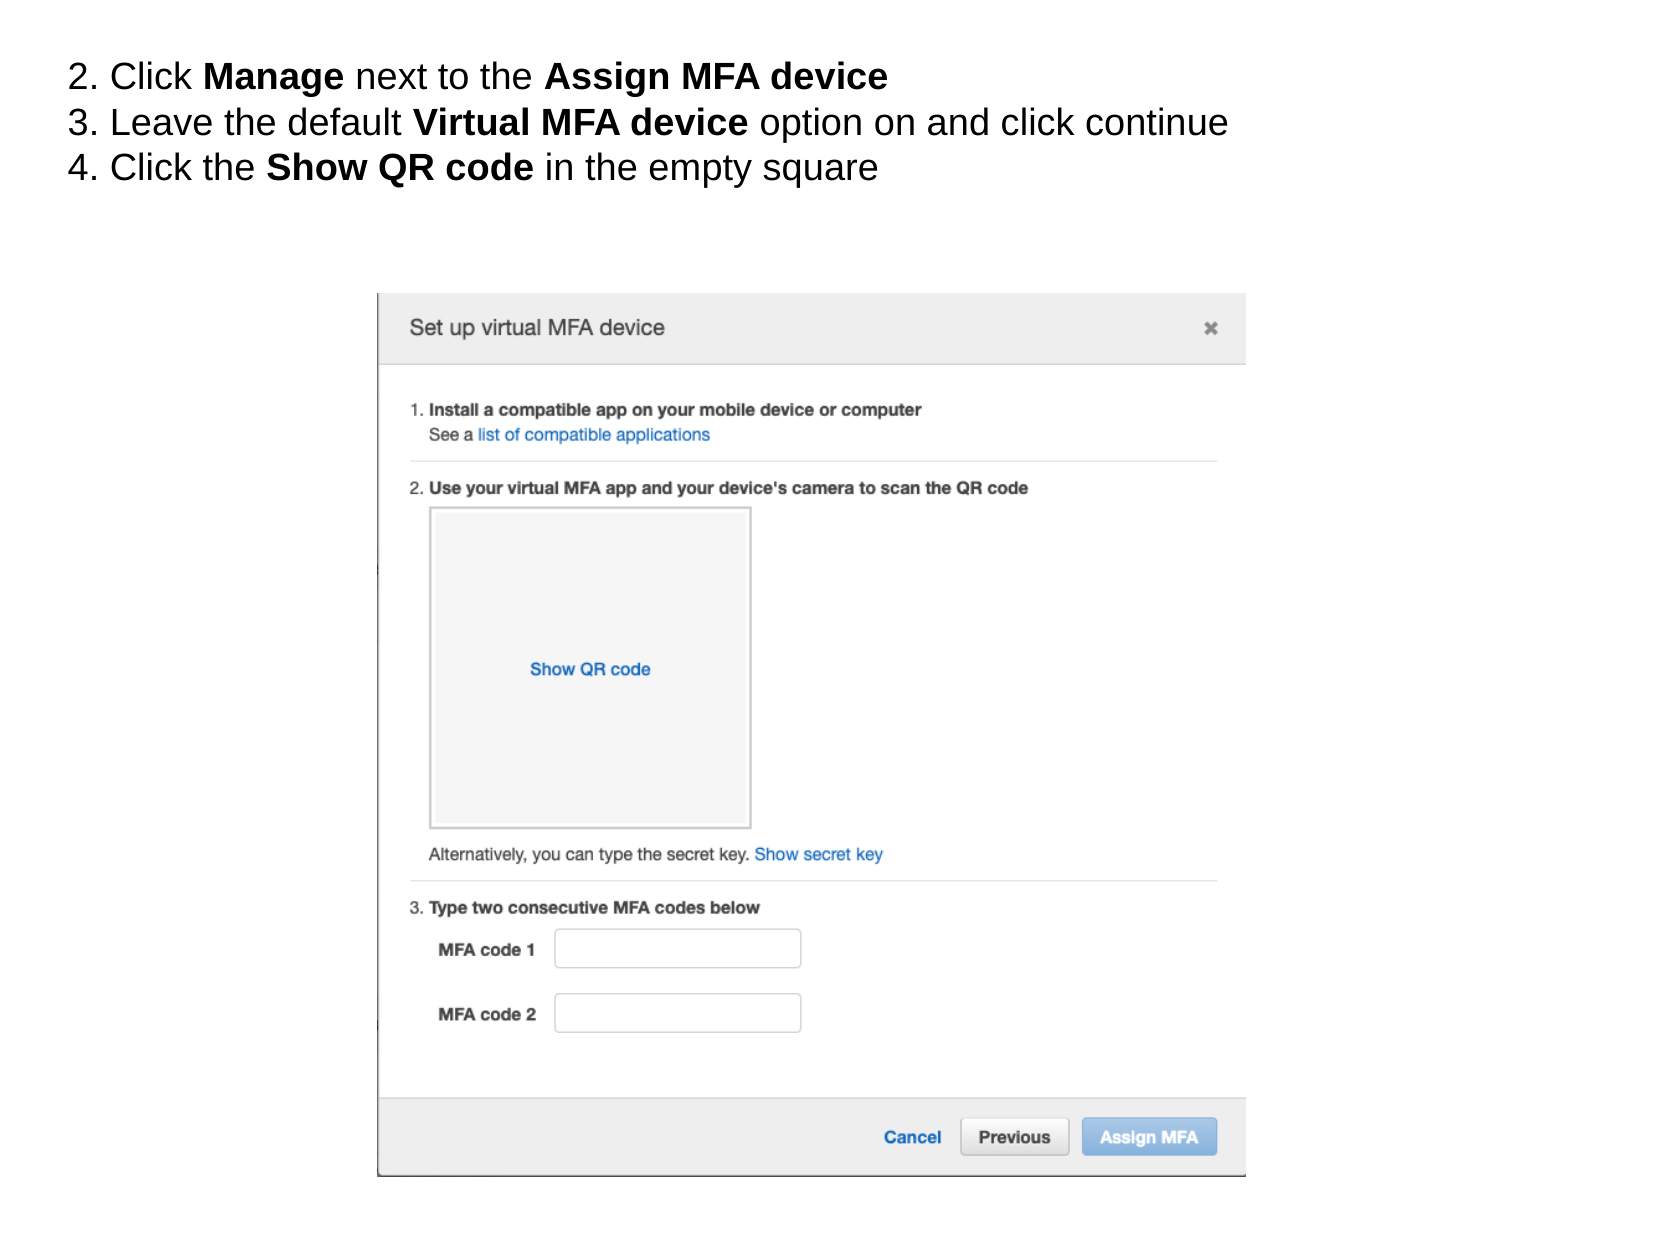

# 2. Click Manage next to the Assign MFA device
3. Leave the default Virtual MFA device option on and click continue
4. Click the Show QR code in the empty square